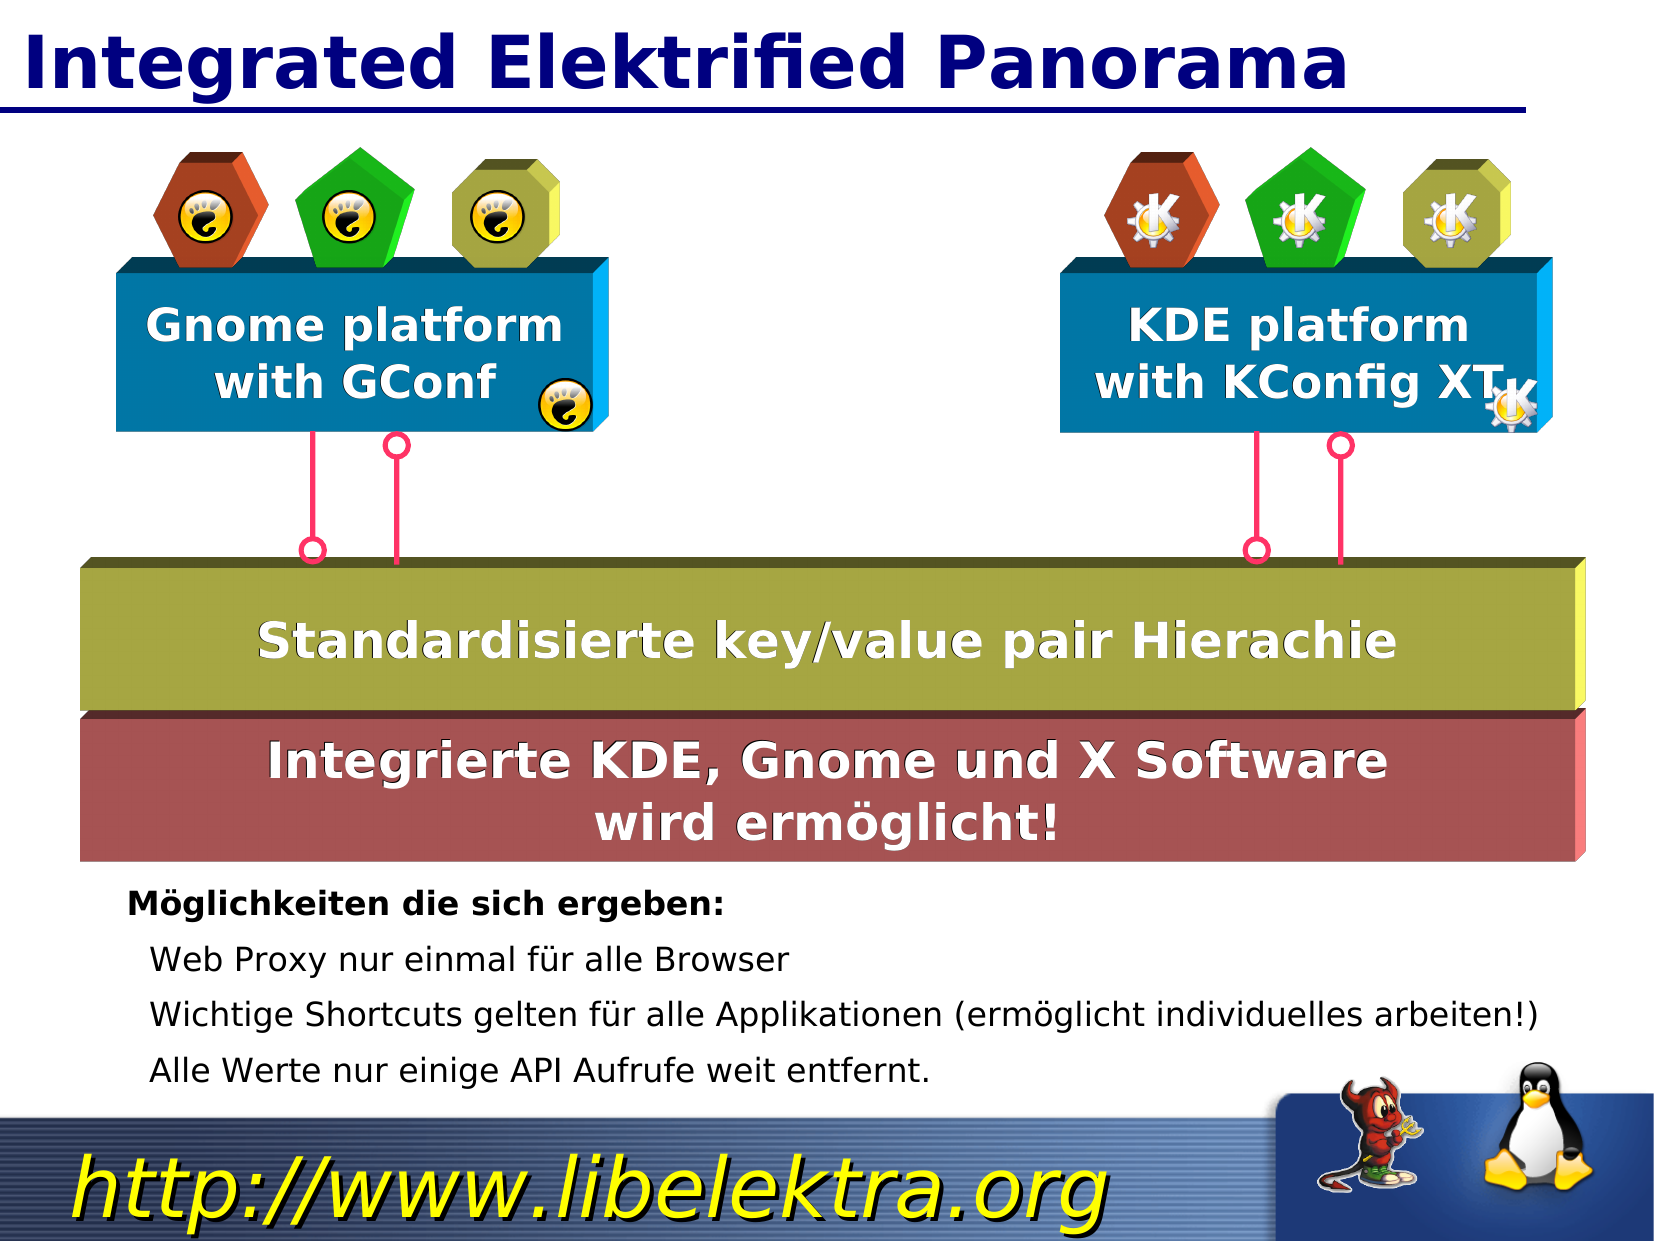

Integrated Elektrified Panorama
Gnome platform
with GConf
KDE platform
with KConfig XT
Standardisierte key/value pair Hierachie
Integrierte KDE, Gnome und X Software
wird ermöglicht!
# Möglichkeiten die sich ergeben:
Web Proxy nur einmal für alle Browser
Wichtige Shortcuts gelten für alle Applikationen (ermöglicht individuelles arbeiten!)
Alle Werte nur einige API Aufrufe weit entfernt.